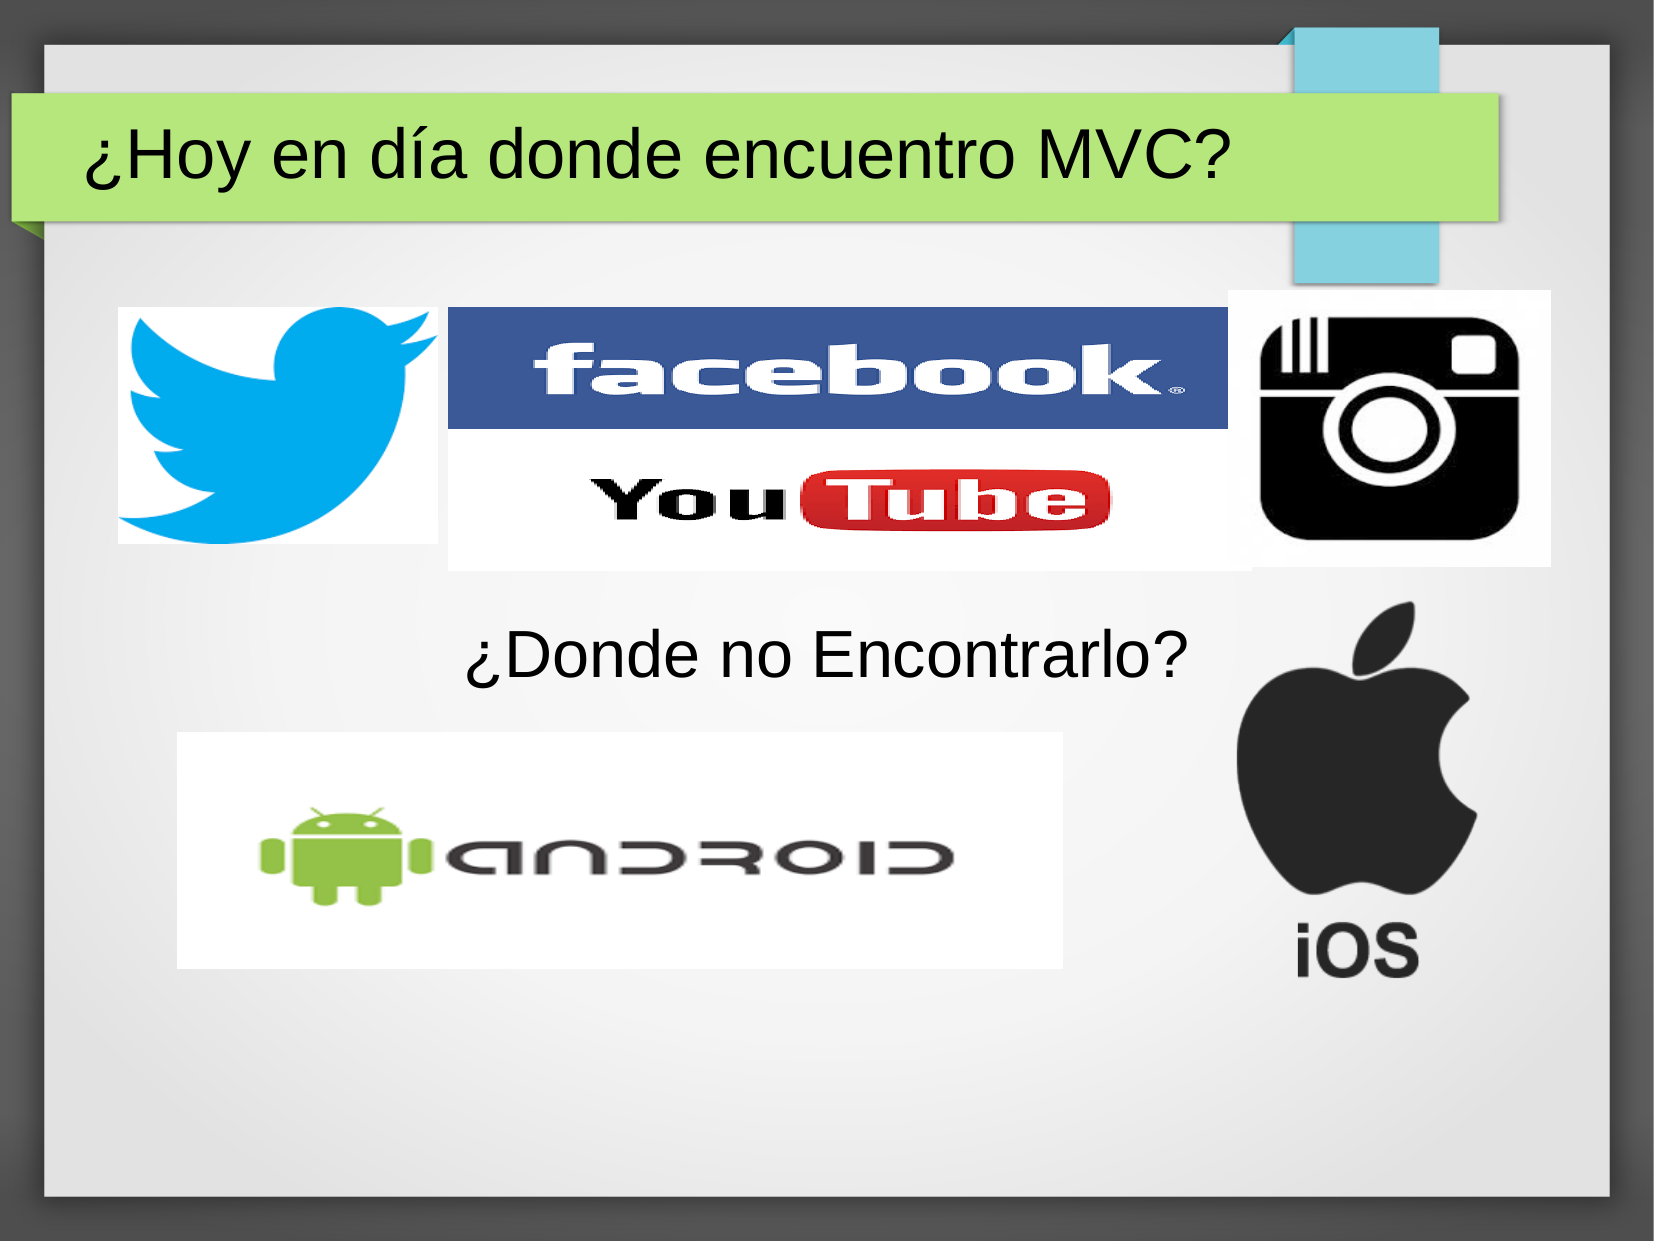

# ¿Hoy en día donde encuentro MVC?
¿Donde no Encontrarlo?